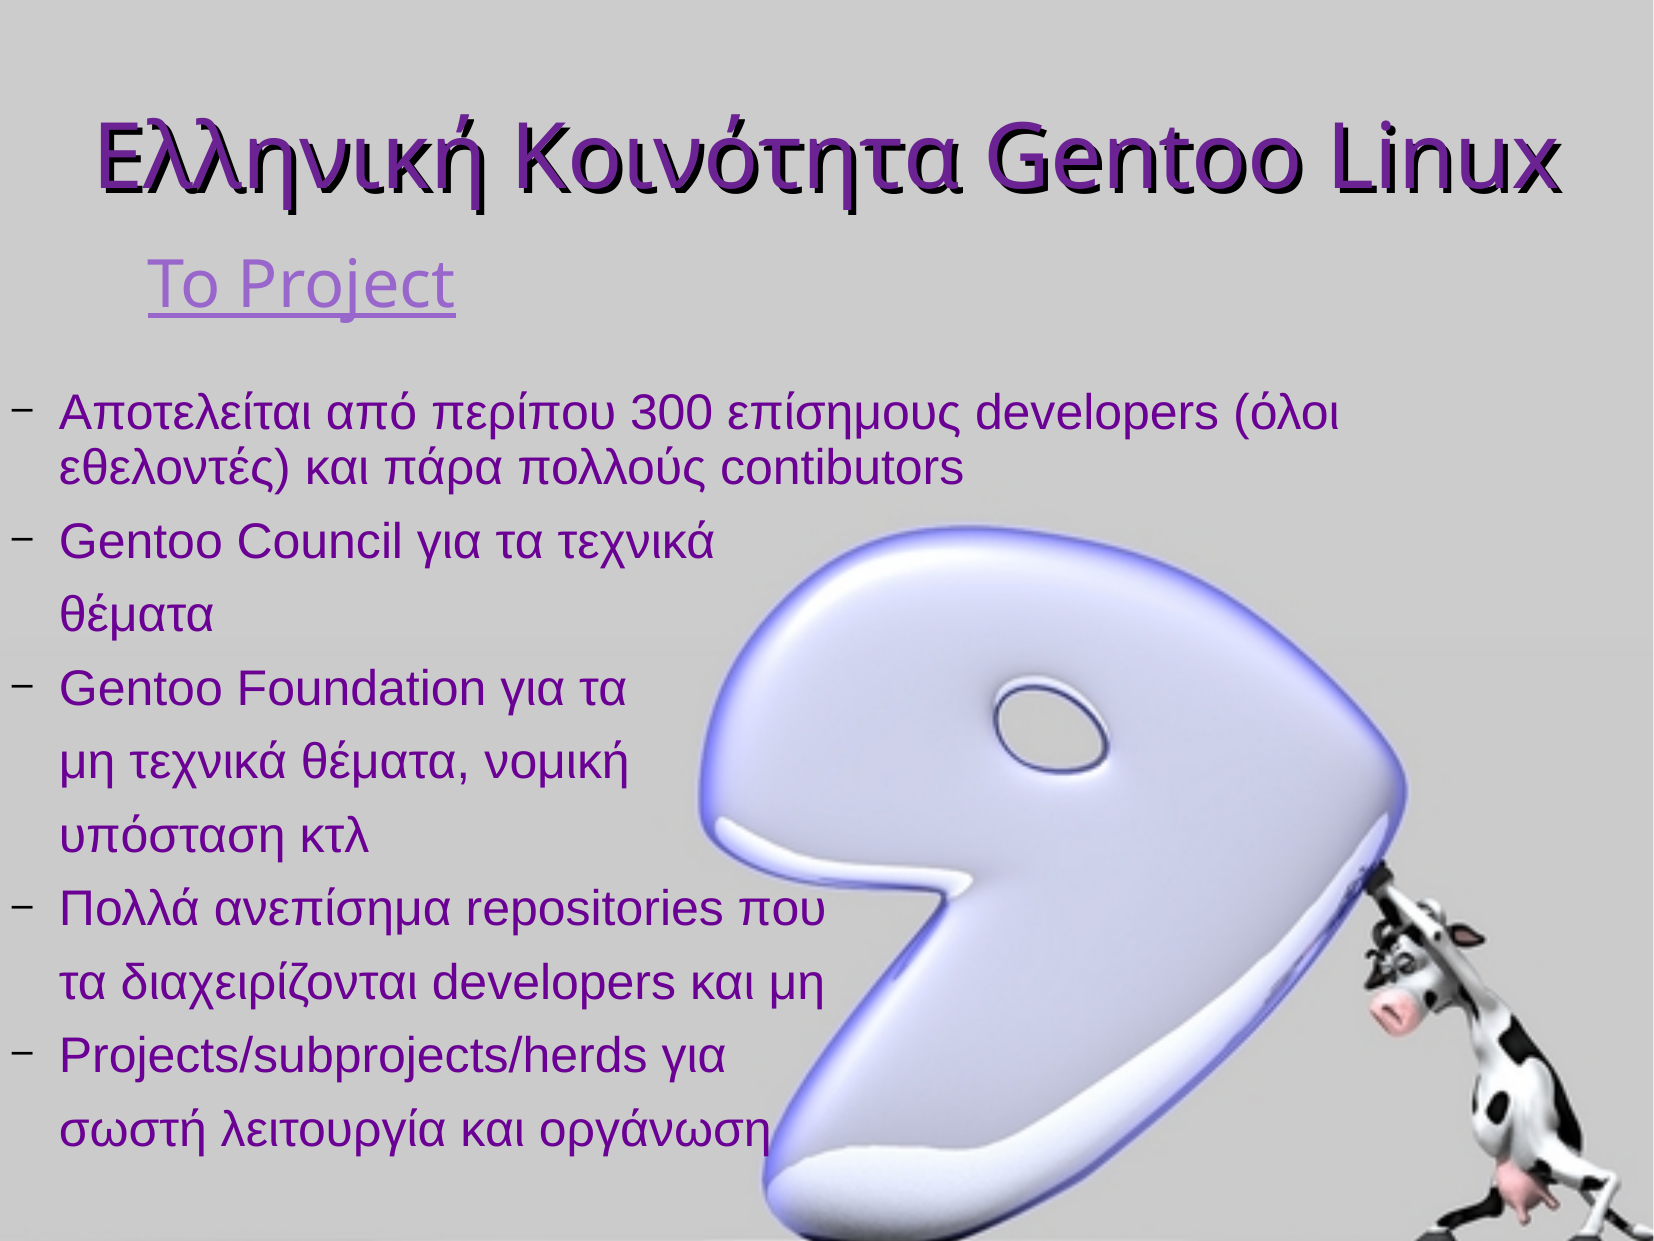

# Ελληνική Κοινότητα Gentoo Linux
Το Project
Αποτελείται από περίπου 300 επίσημους developers (όλοι εθελοντές) και πάρα πολλούς contibutors
Gentoo Council για τα τεχνικά
θέματα
Gentoo Foundation για τα
μη τεχνικά θέματα, νομική
υπόσταση κτλ
Πολλά ανεπίσημα repositories που
τα διαχειρίζονται developers και μη
Projects/subprojects/herds για
σωστή λειτουργία και οργάνωση